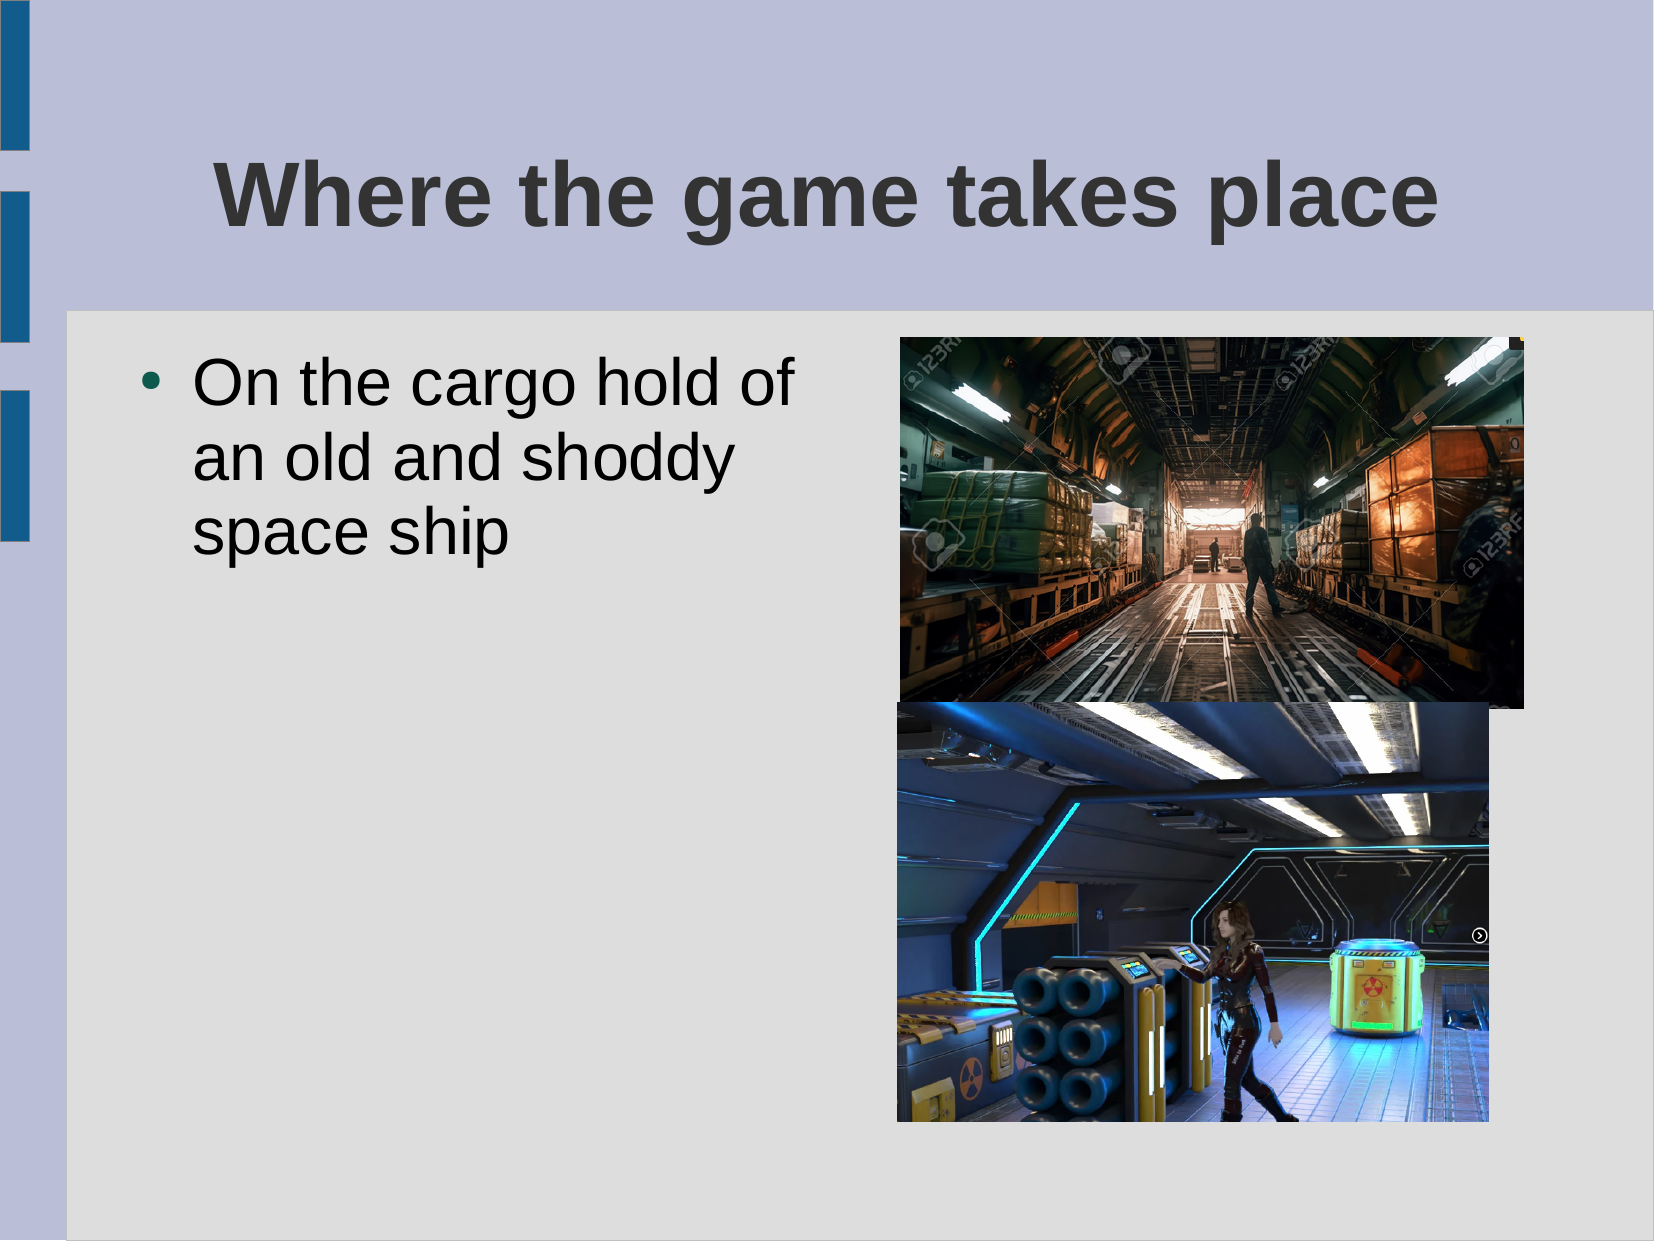

# Where the game takes place
On the cargo hold of an old and shoddy space ship